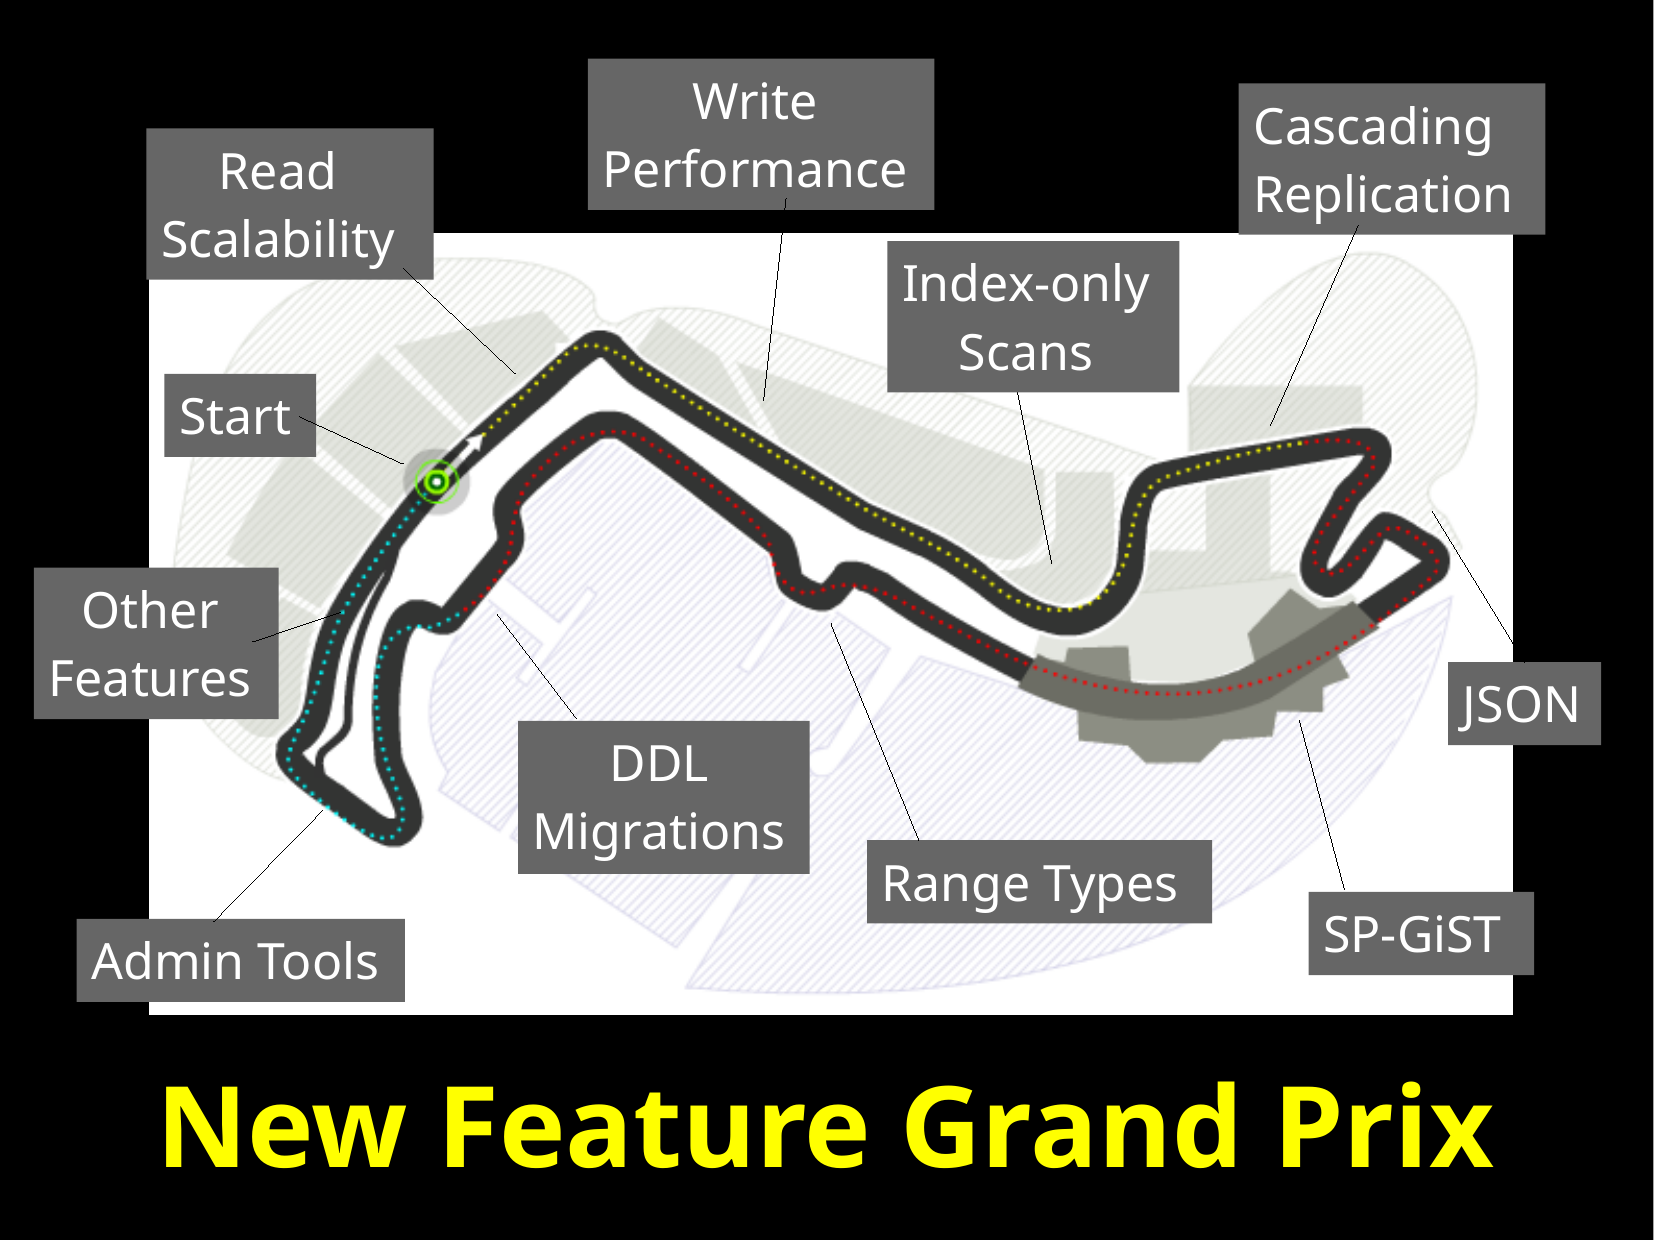

Write
Performance
Cascading
Replication
Read
Scalability
Index-only
Scans
Start
Other
Features
JSON
DDL
Migrations
Range Types
SP-GiST
Admin Tools
# New Feature Grand Prix